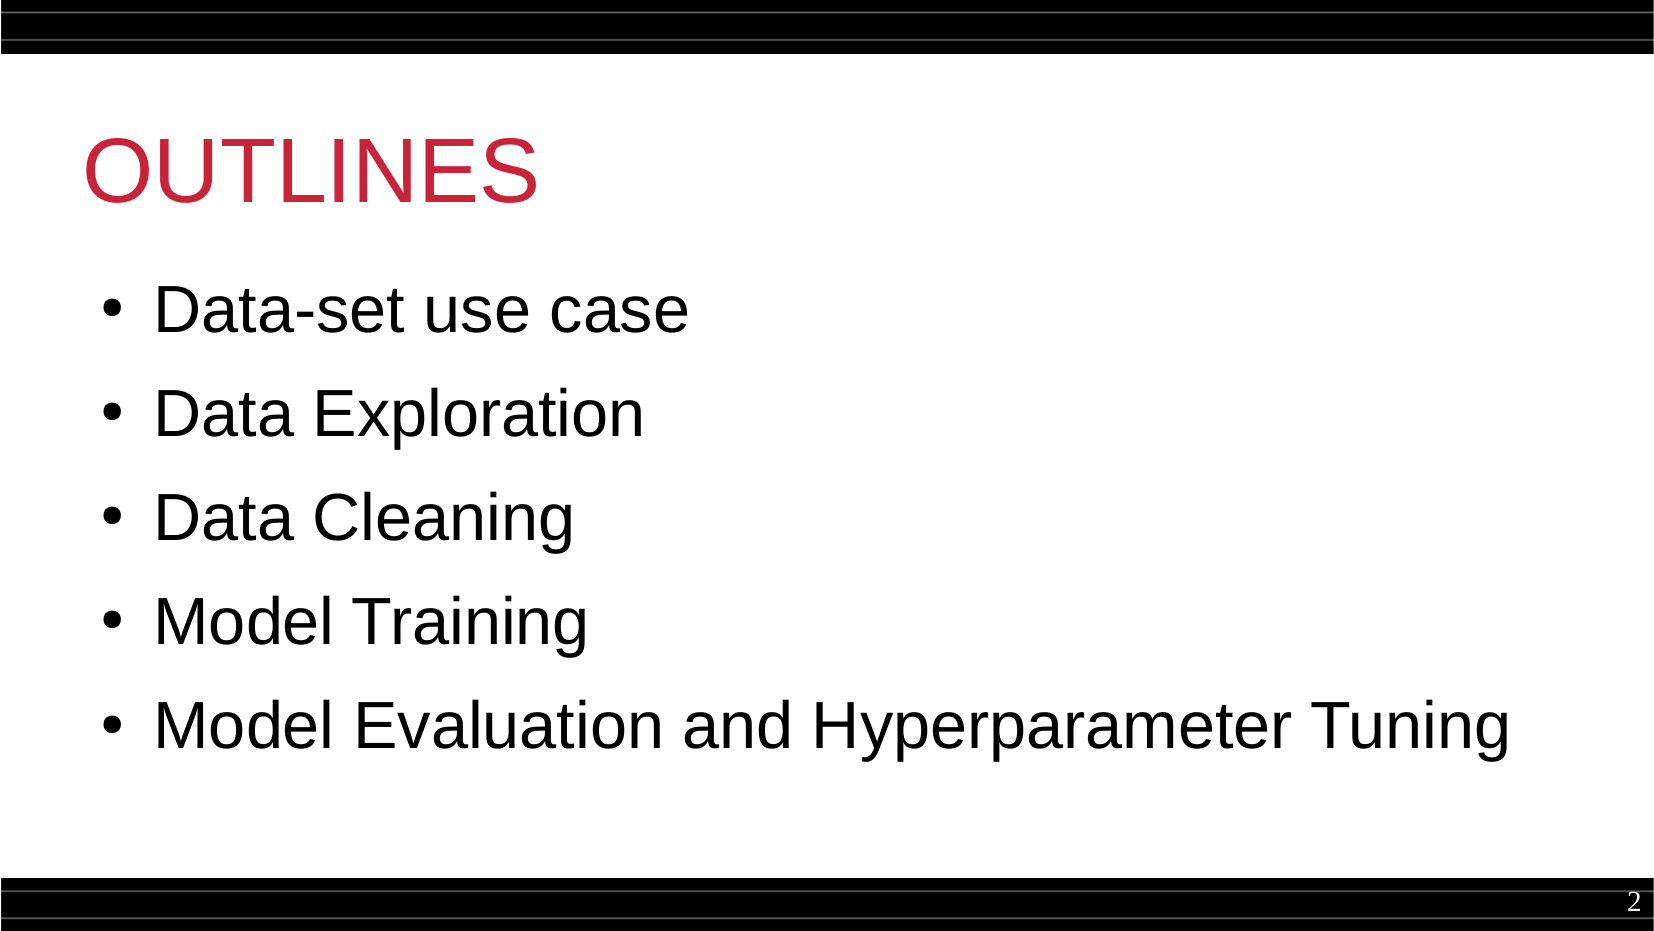

# OUTLINES
Data-set use case
Data Exploration
Data Cleaning
Model Training
Model Evaluation and Hyperparameter Tuning